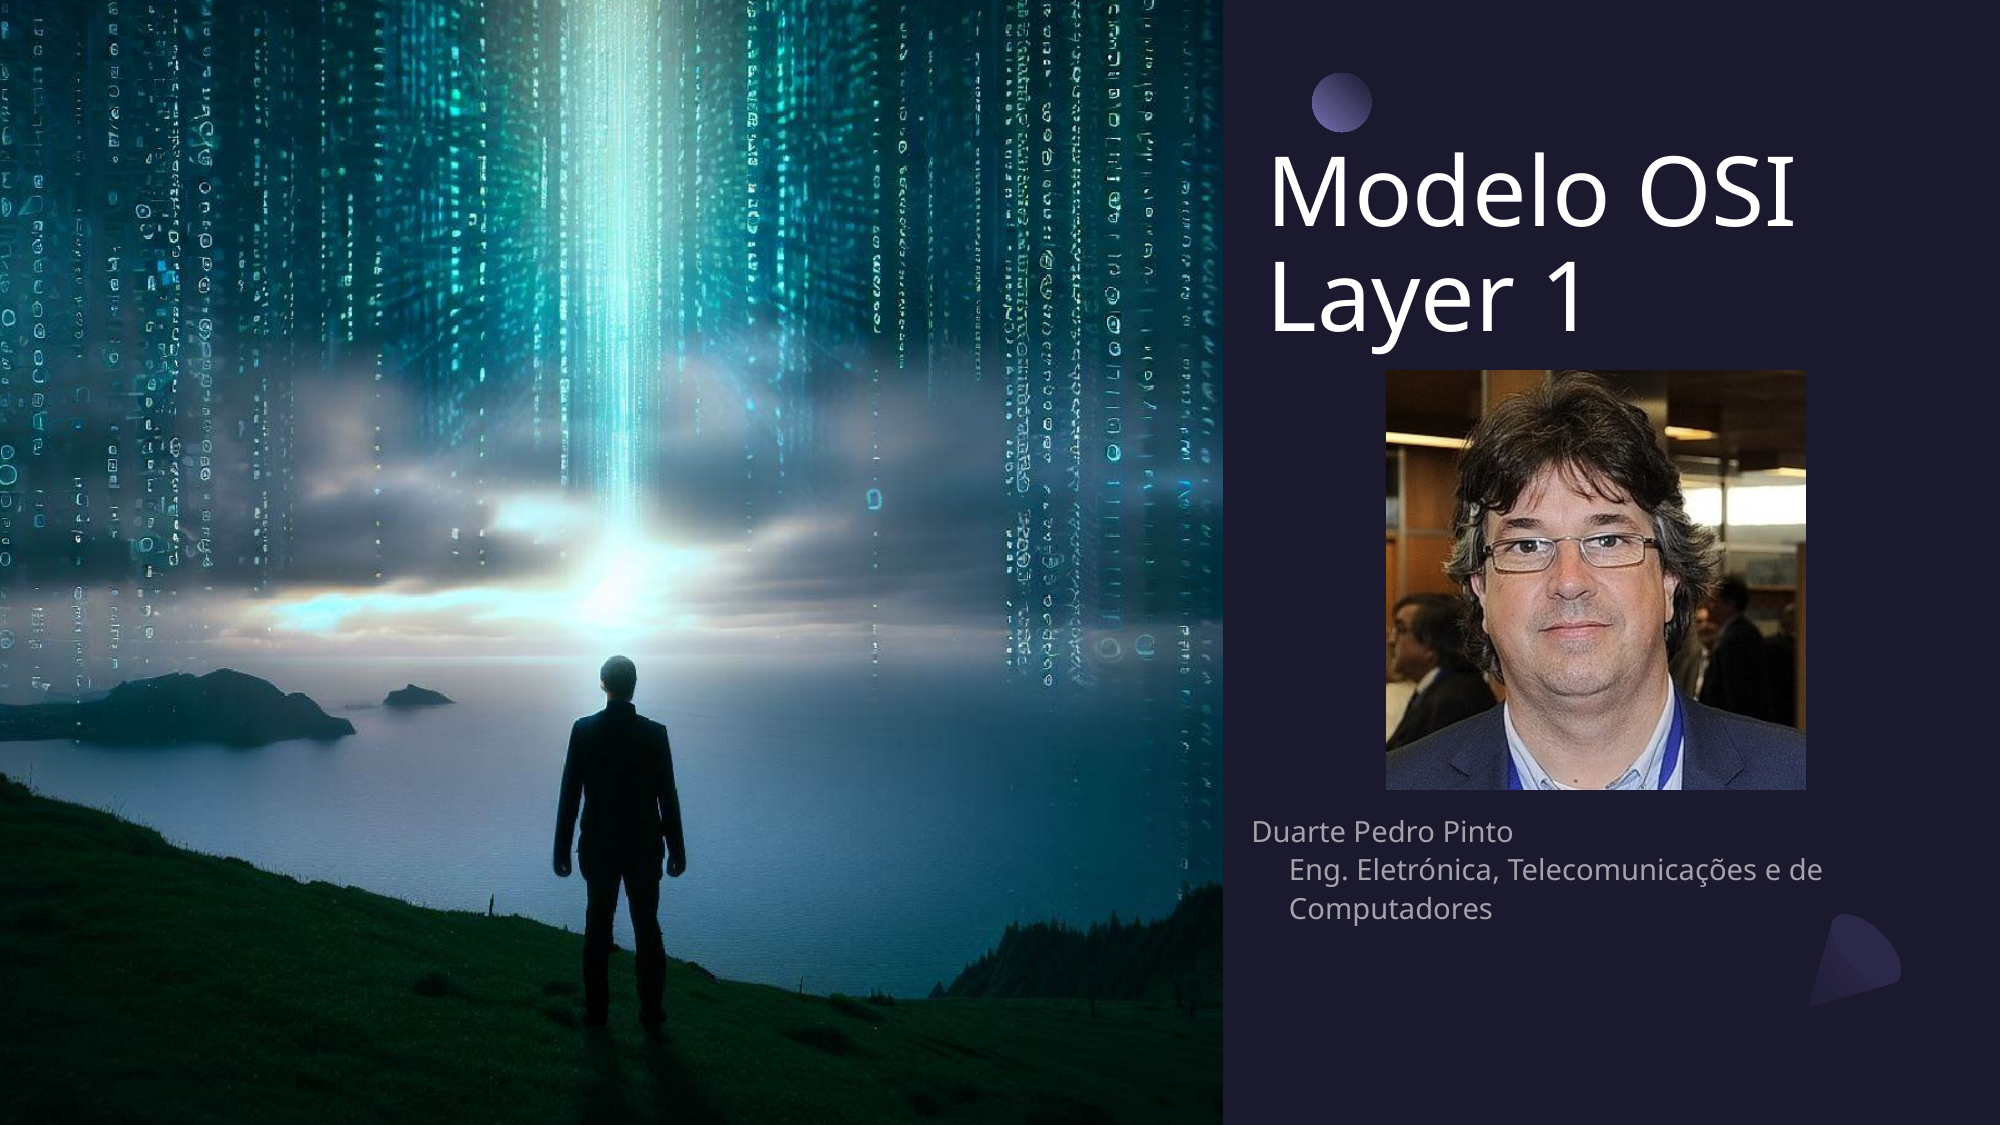

# Modelo OSI Layer 1
Duarte Pedro Pinto
Eng. Eletrónica, Telecomunicações e de Computadores